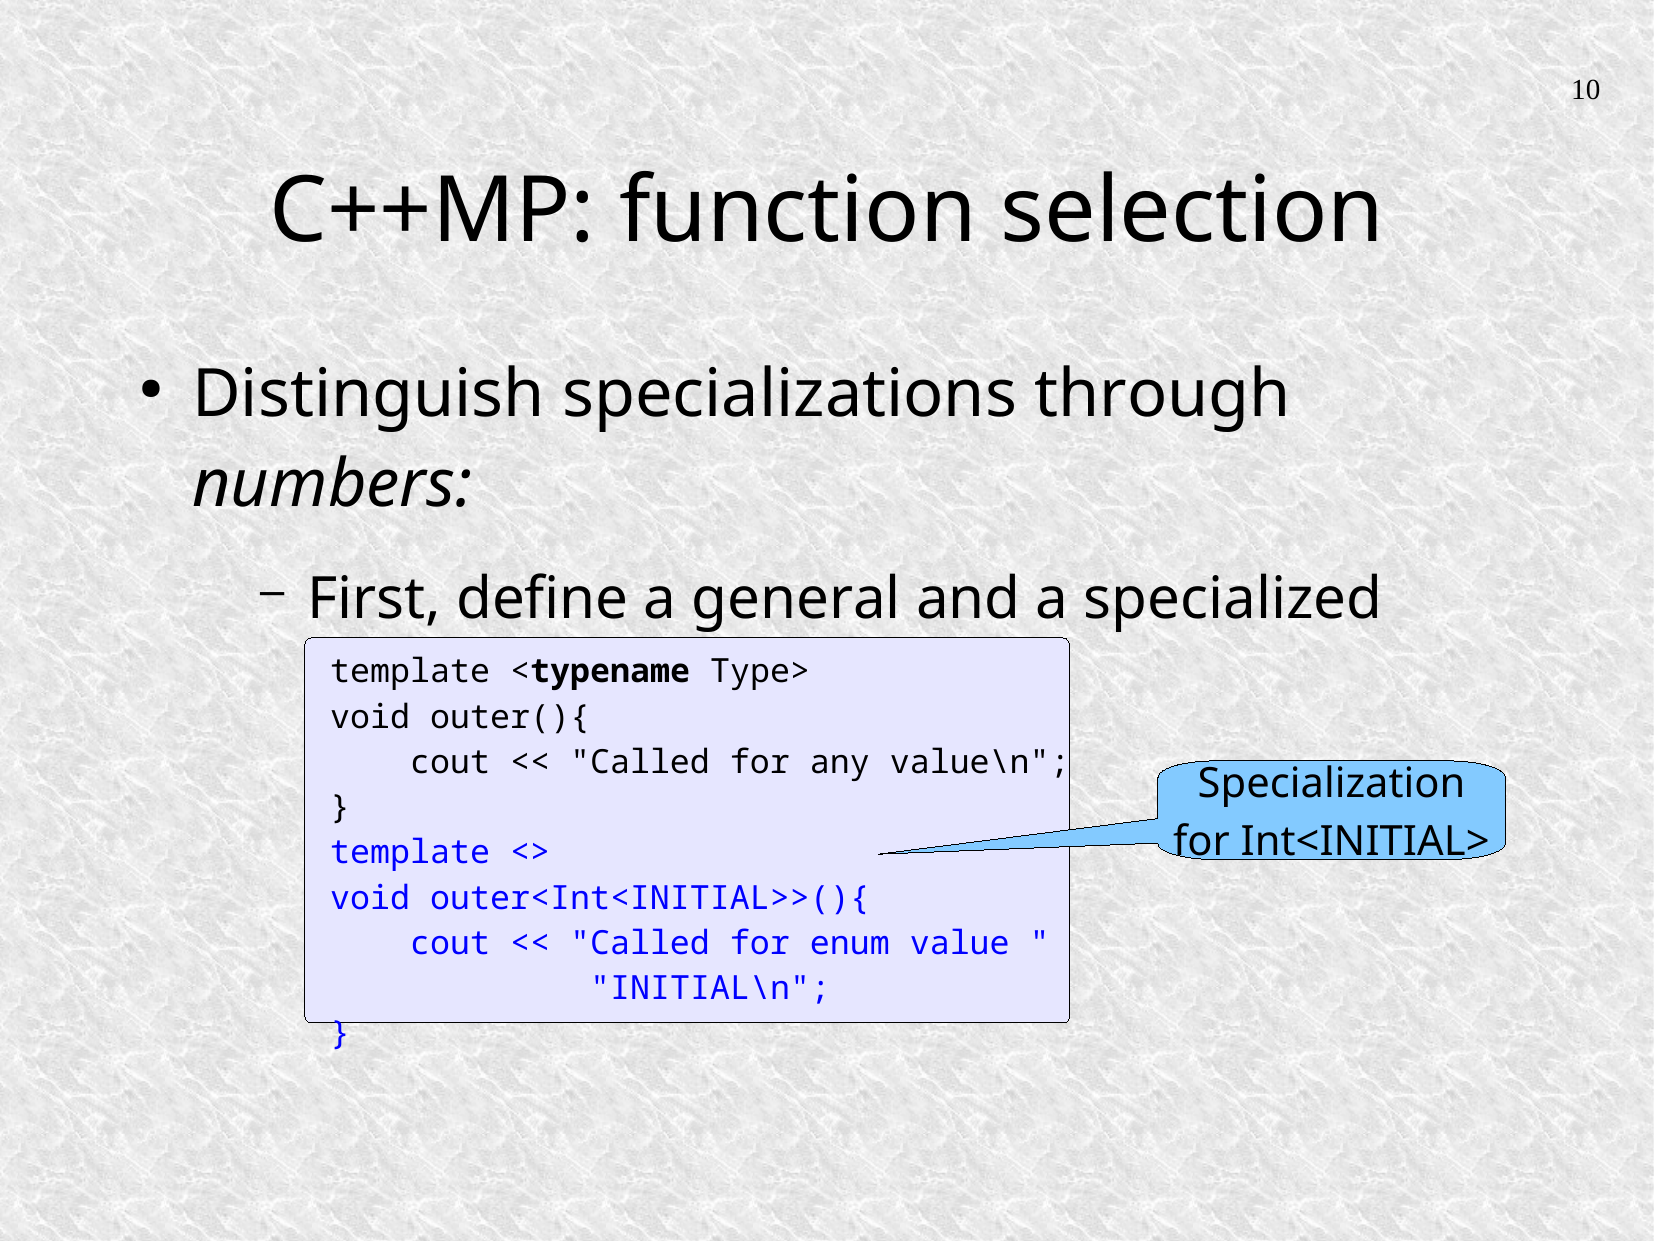

10
# C++MP: function selection
Distinguish specializations through numbers:
First, define a general and a specialized function:
template <typename Type>
void outer(){
 cout << "Called for any value\n";
}
template <>
void outer<Int<INITIAL>>(){
 cout << "Called for enum value "
 "INITIAL\n";
}
Specialization
for Int<INITIAL>